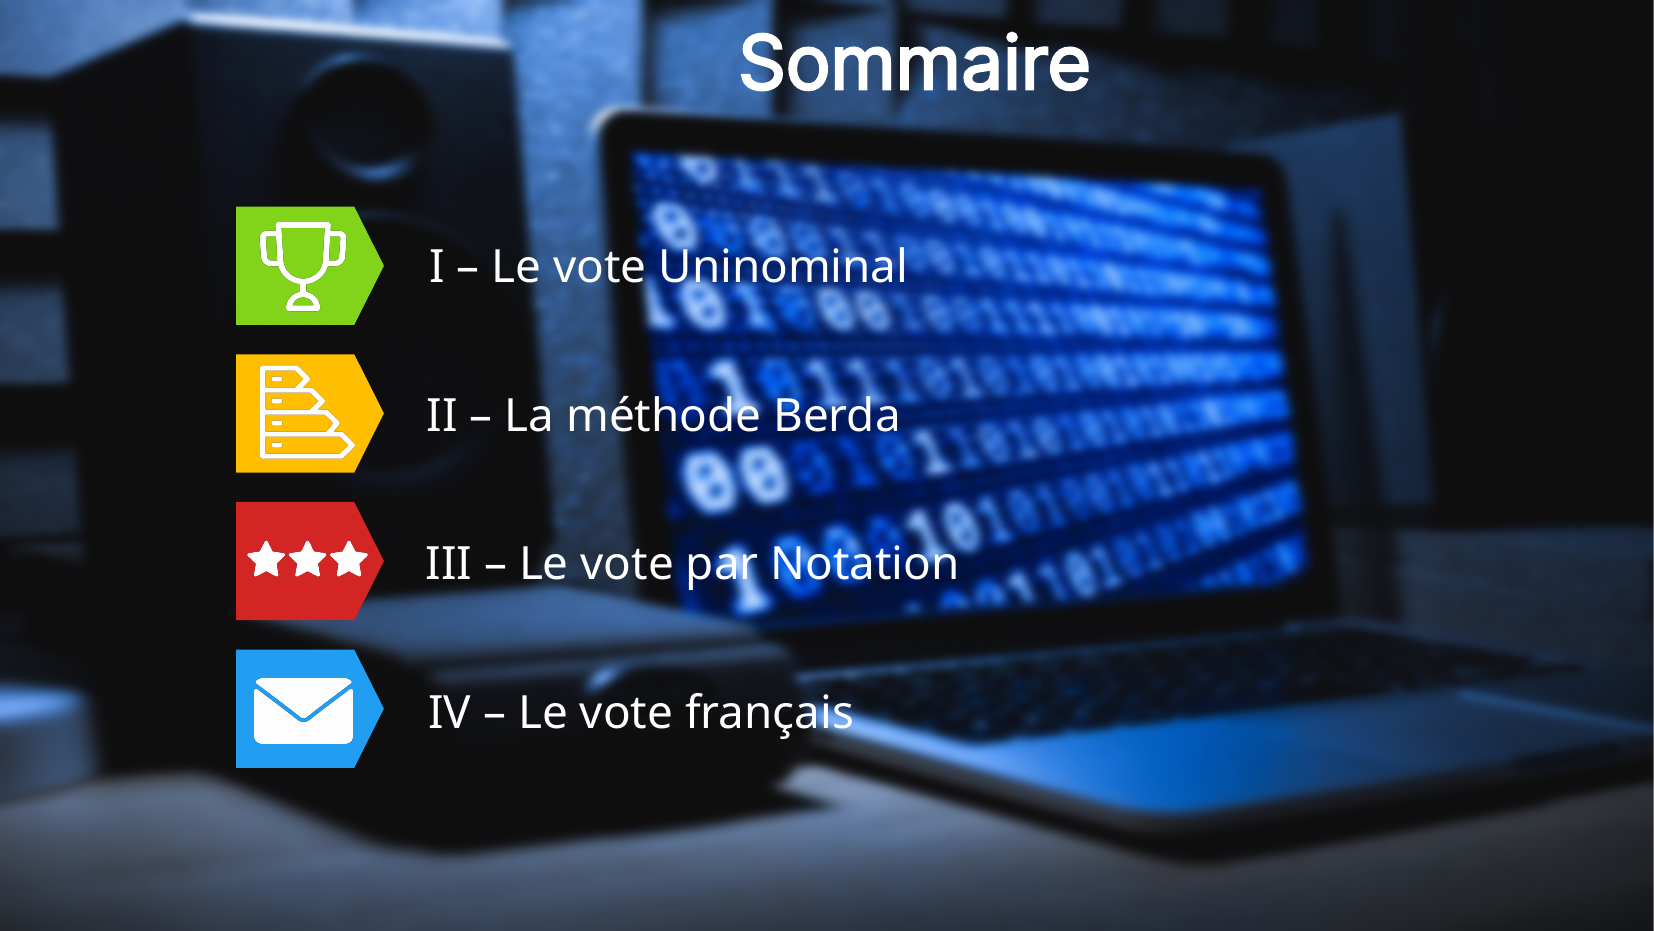

# Sommaire
I – Le vote Uninominal
II – La méthode Berda
III – Le vote par Notation
IV – Le vote français